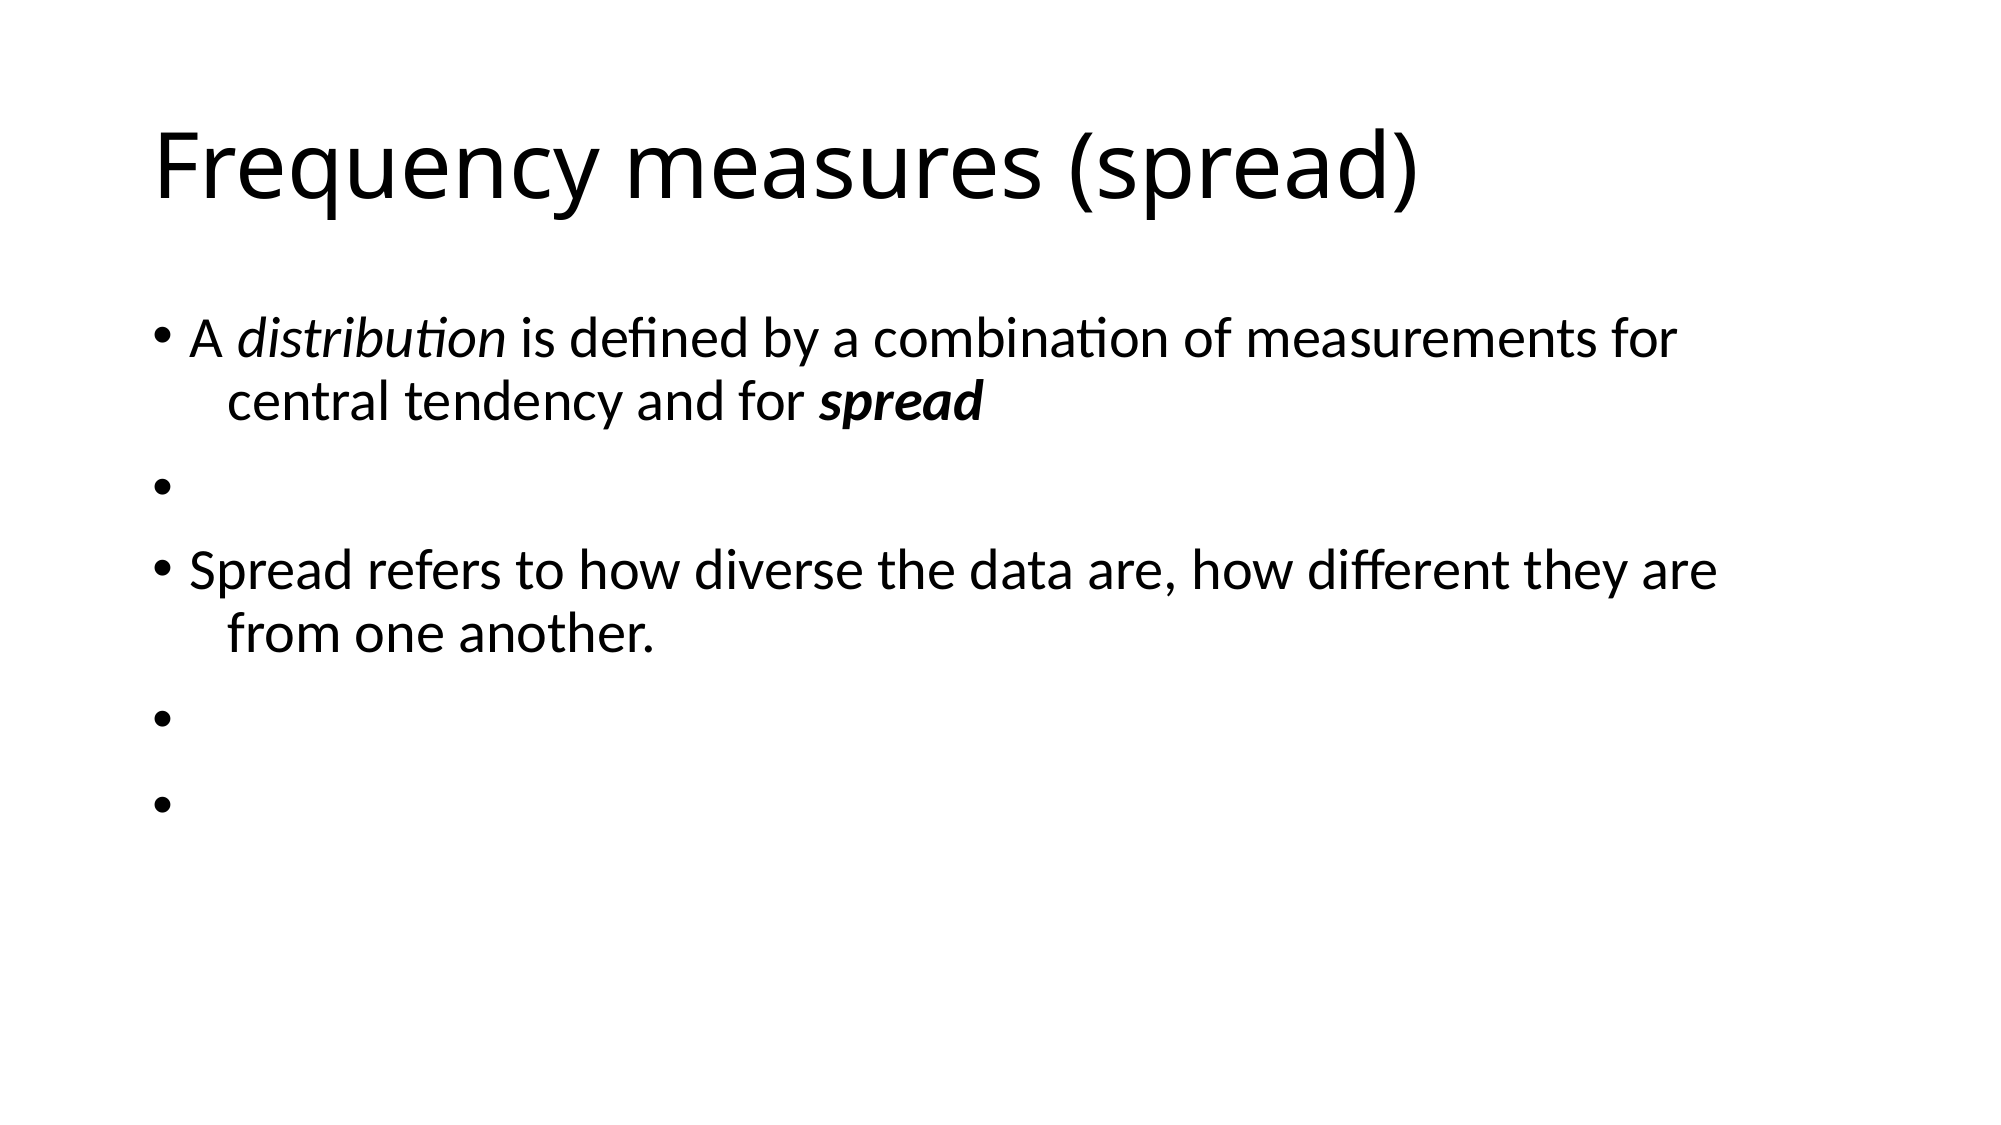

# Frequency measures (spread)
A distribution is defined by a combination of measurements for central tendency and for spread
Spread refers to how diverse the data are, how different they are from one another.